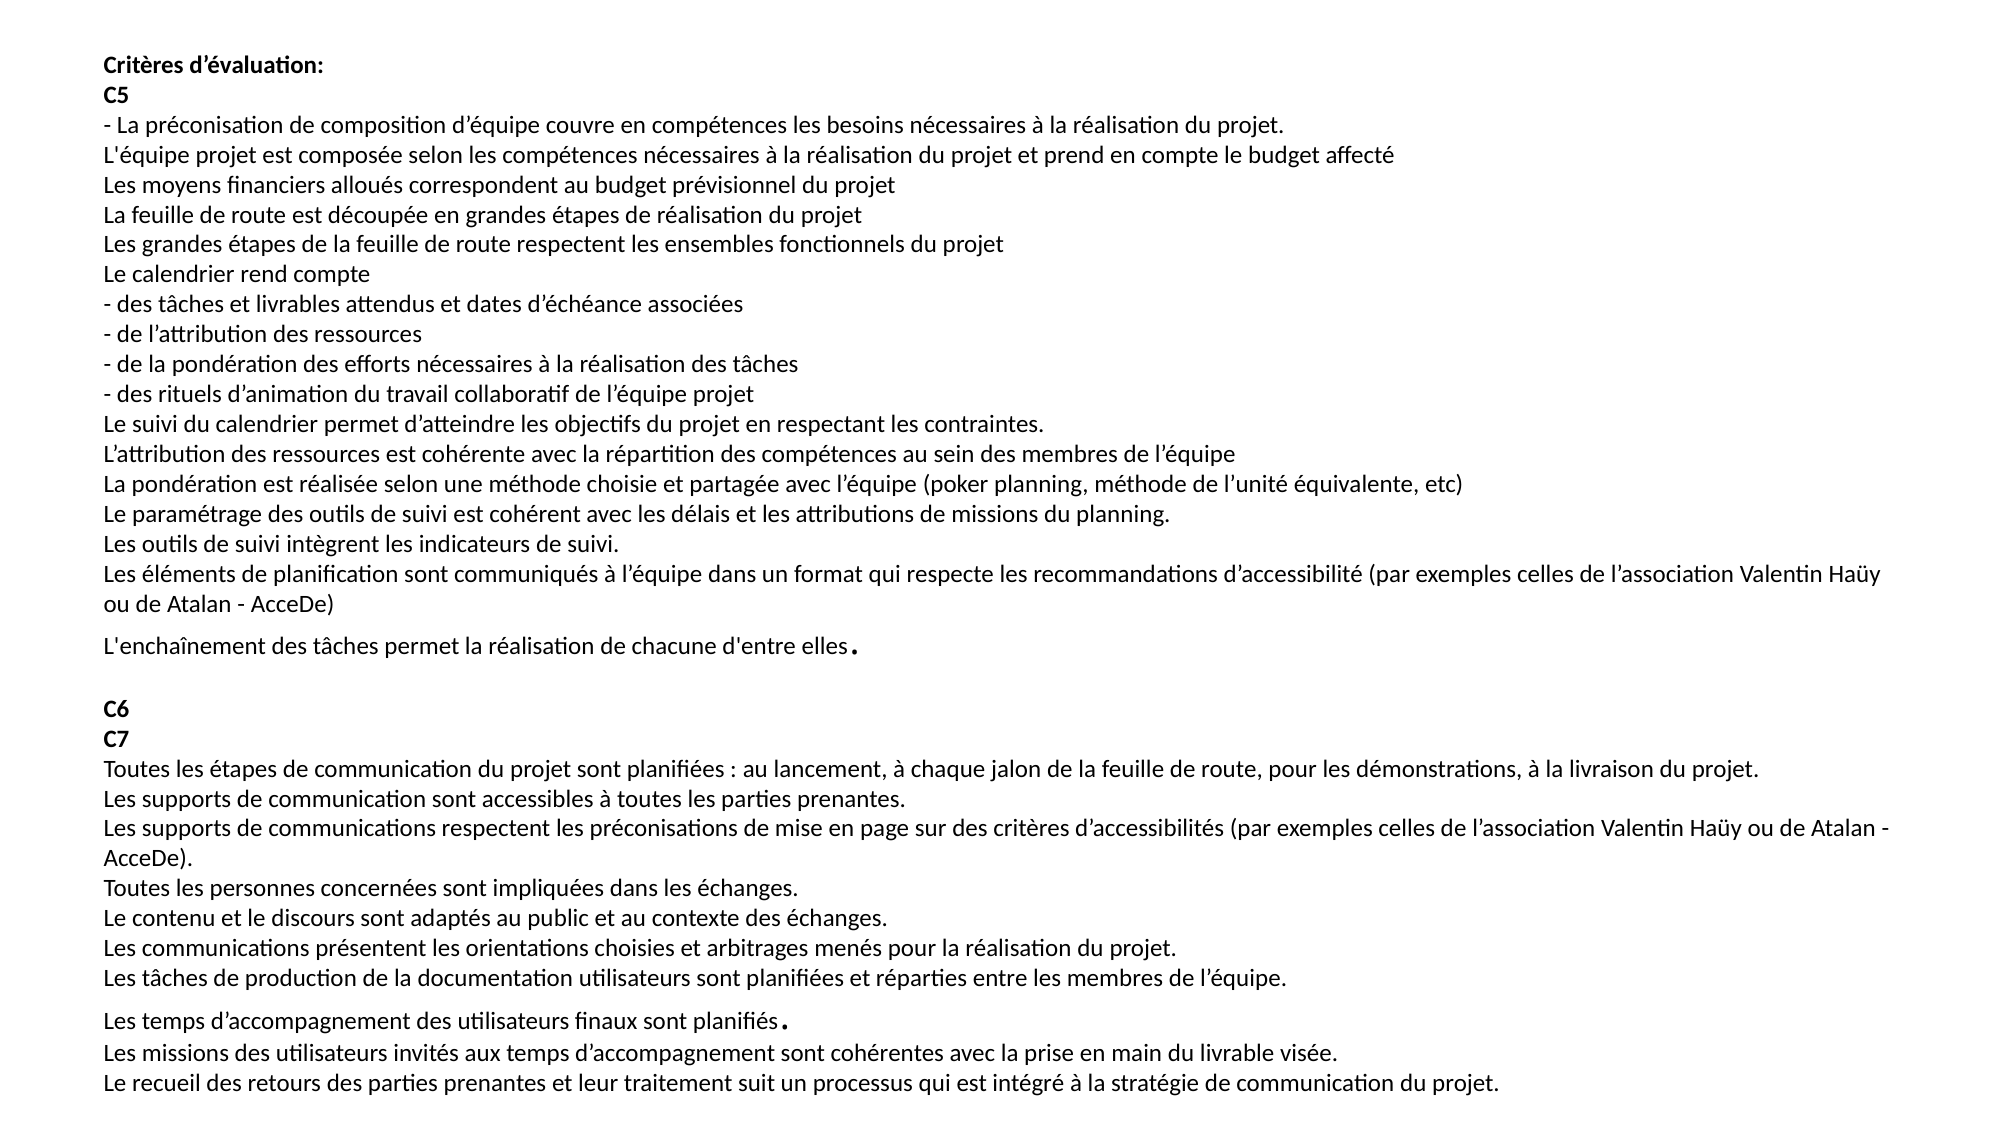

Critères d’évaluation:
C5
- La préconisation de composition d’équipe couvre en compétences les besoins nécessaires à la réalisation du projet.
L'équipe projet est composée selon les compétences nécessaires à la réalisation du projet et prend en compte le budget affecté
Les moyens financiers alloués correspondent au budget prévisionnel du projet
La feuille de route est découpée en grandes étapes de réalisation du projet
Les grandes étapes de la feuille de route respectent les ensembles fonctionnels du projet
Le calendrier rend compte
- des tâches et livrables attendus et dates d’échéance associées
- de l’attribution des ressources
- de la pondération des efforts nécessaires à la réalisation des tâches
- des rituels d’animation du travail collaboratif de l’équipe projet
Le suivi du calendrier permet d’atteindre les objectifs du projet en respectant les contraintes.
L’attribution des ressources est cohérente avec la répartition des compétences au sein des membres de l’équipe
La pondération est réalisée selon une méthode choisie et partagée avec l’équipe (poker planning, méthode de l’unité équivalente, etc)
Le paramétrage des outils de suivi est cohérent avec les délais et les attributions de missions du planning.
Les outils de suivi intègrent les indicateurs de suivi.
Les éléments de planification sont communiqués à l’équipe dans un format qui respecte les recommandations d’accessibilité (par exemples celles de l’association Valentin Haüy ou de Atalan - AcceDe)
L'enchaînement des tâches permet la réalisation de chacune d'entre elles.
C6
C7
Toutes les étapes de communication du projet sont planifiées : au lancement, à chaque jalon de la feuille de route, pour les démonstrations, à la livraison du projet.
Les supports de communication sont accessibles à toutes les parties prenantes.
Les supports de communications respectent les préconisations de mise en page sur des critères d’accessibilités (par exemples celles de l’association Valentin Haüy ou de Atalan - AcceDe).
Toutes les personnes concernées sont impliquées dans les échanges.
Le contenu et le discours sont adaptés au public et au contexte des échanges.
Les communications présentent les orientations choisies et arbitrages menés pour la réalisation du projet.
Les tâches de production de la documentation utilisateurs sont planifiées et réparties entre les membres de l’équipe.
Les temps d’accompagnement des utilisateurs finaux sont planifiés.
Les missions des utilisateurs invités aux temps d’accompagnement sont cohérentes avec la prise en main du livrable visée.
Le recueil des retours des parties prenantes et leur traitement suit un processus qui est intégré à la stratégie de communication du projet.